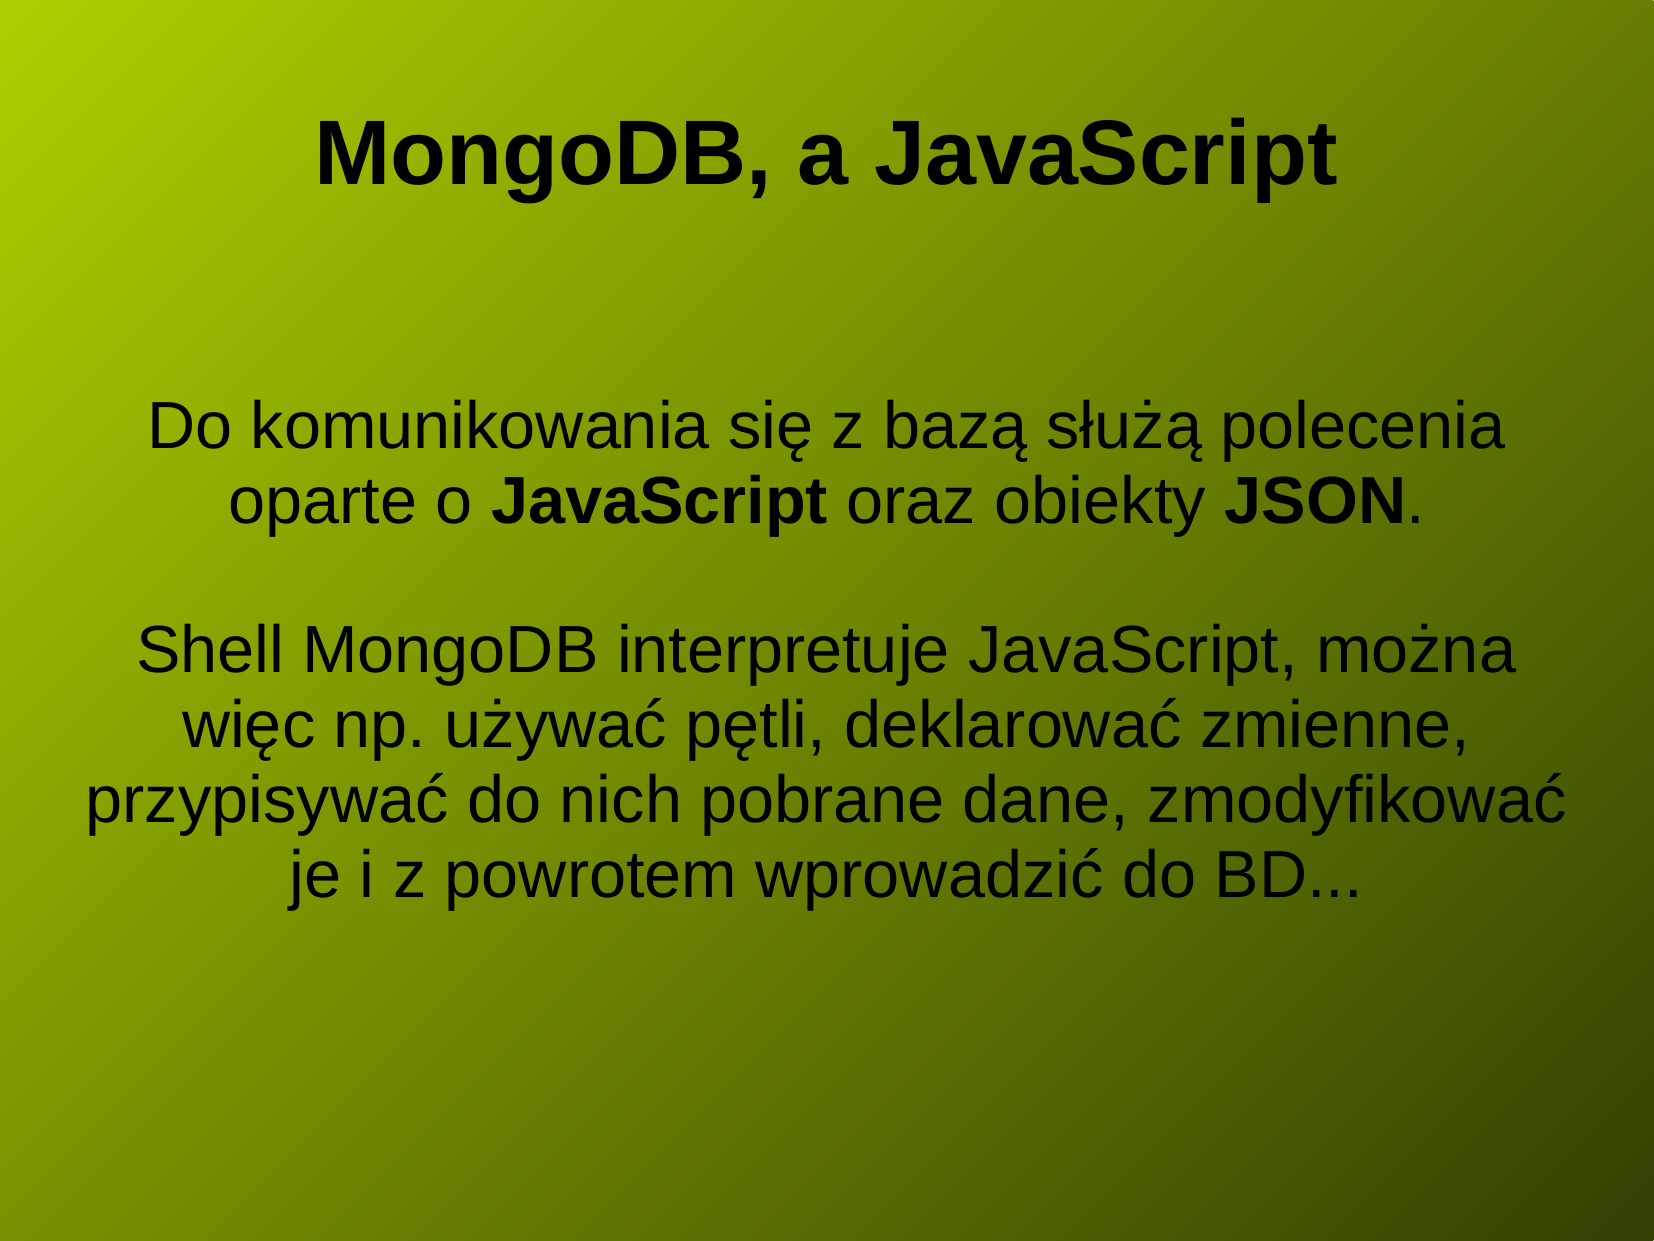

# MongoDB, a JavaScript
Do komunikowania się z bazą służą polecenia oparte o JavaScript oraz obiekty JSON.
Shell MongoDB interpretuje JavaScript, można więc np. używać pętli, deklarować zmienne, przypisywać do nich pobrane dane, zmodyfikować je i z powrotem wprowadzić do BD...